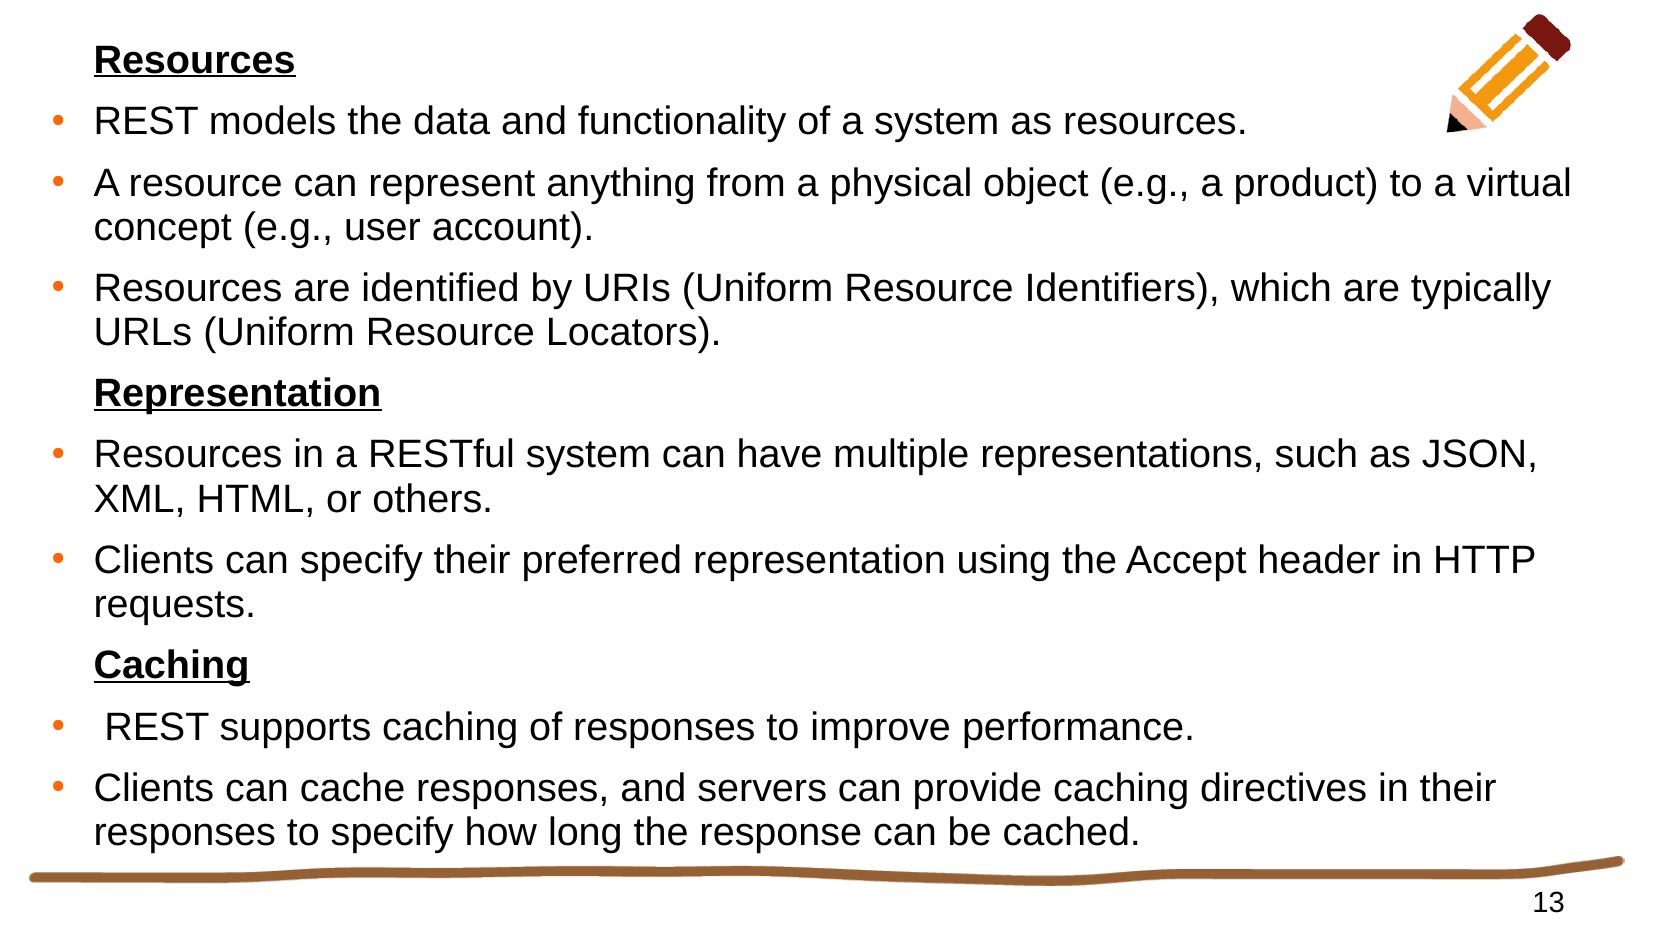

# Resources
REST models the data and functionality of a system as resources.
A resource can represent anything from a physical object (e.g., a product) to a virtual concept (e.g., user account).
Resources are identified by URIs (Uniform Resource Identifiers), which are typically URLs (Uniform Resource Locators).
Representation
Resources in a RESTful system can have multiple representations, such as JSON, XML, HTML, or others.
Clients can specify their preferred representation using the Accept header in HTTP requests.
Caching
 REST supports caching of responses to improve performance.
Clients can cache responses, and servers can provide caching directives in their responses to specify how long the response can be cached.
13